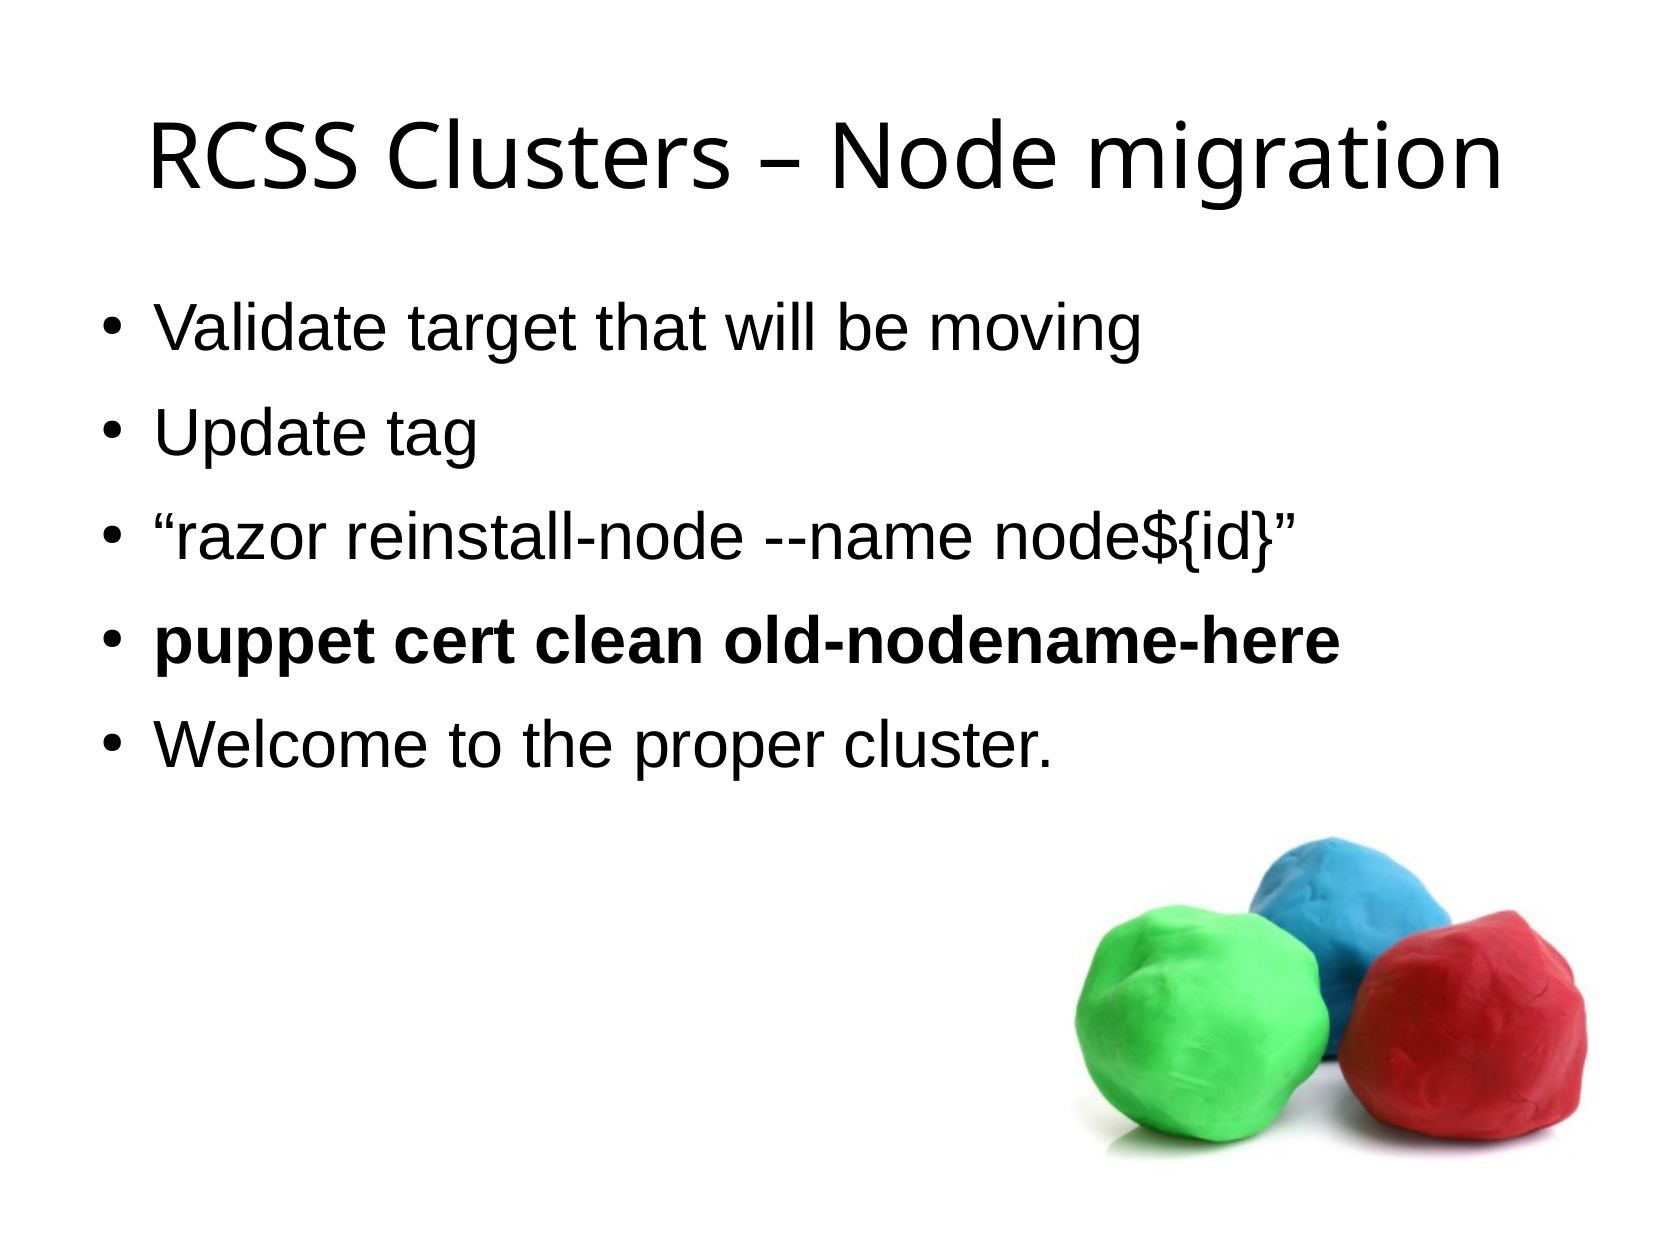

# RCSS Clusters – Node migration
Validate target that will be moving
Update tag
“razor reinstall-node --name node${id}”
puppet cert clean old-nodename-here
Welcome to the proper cluster.